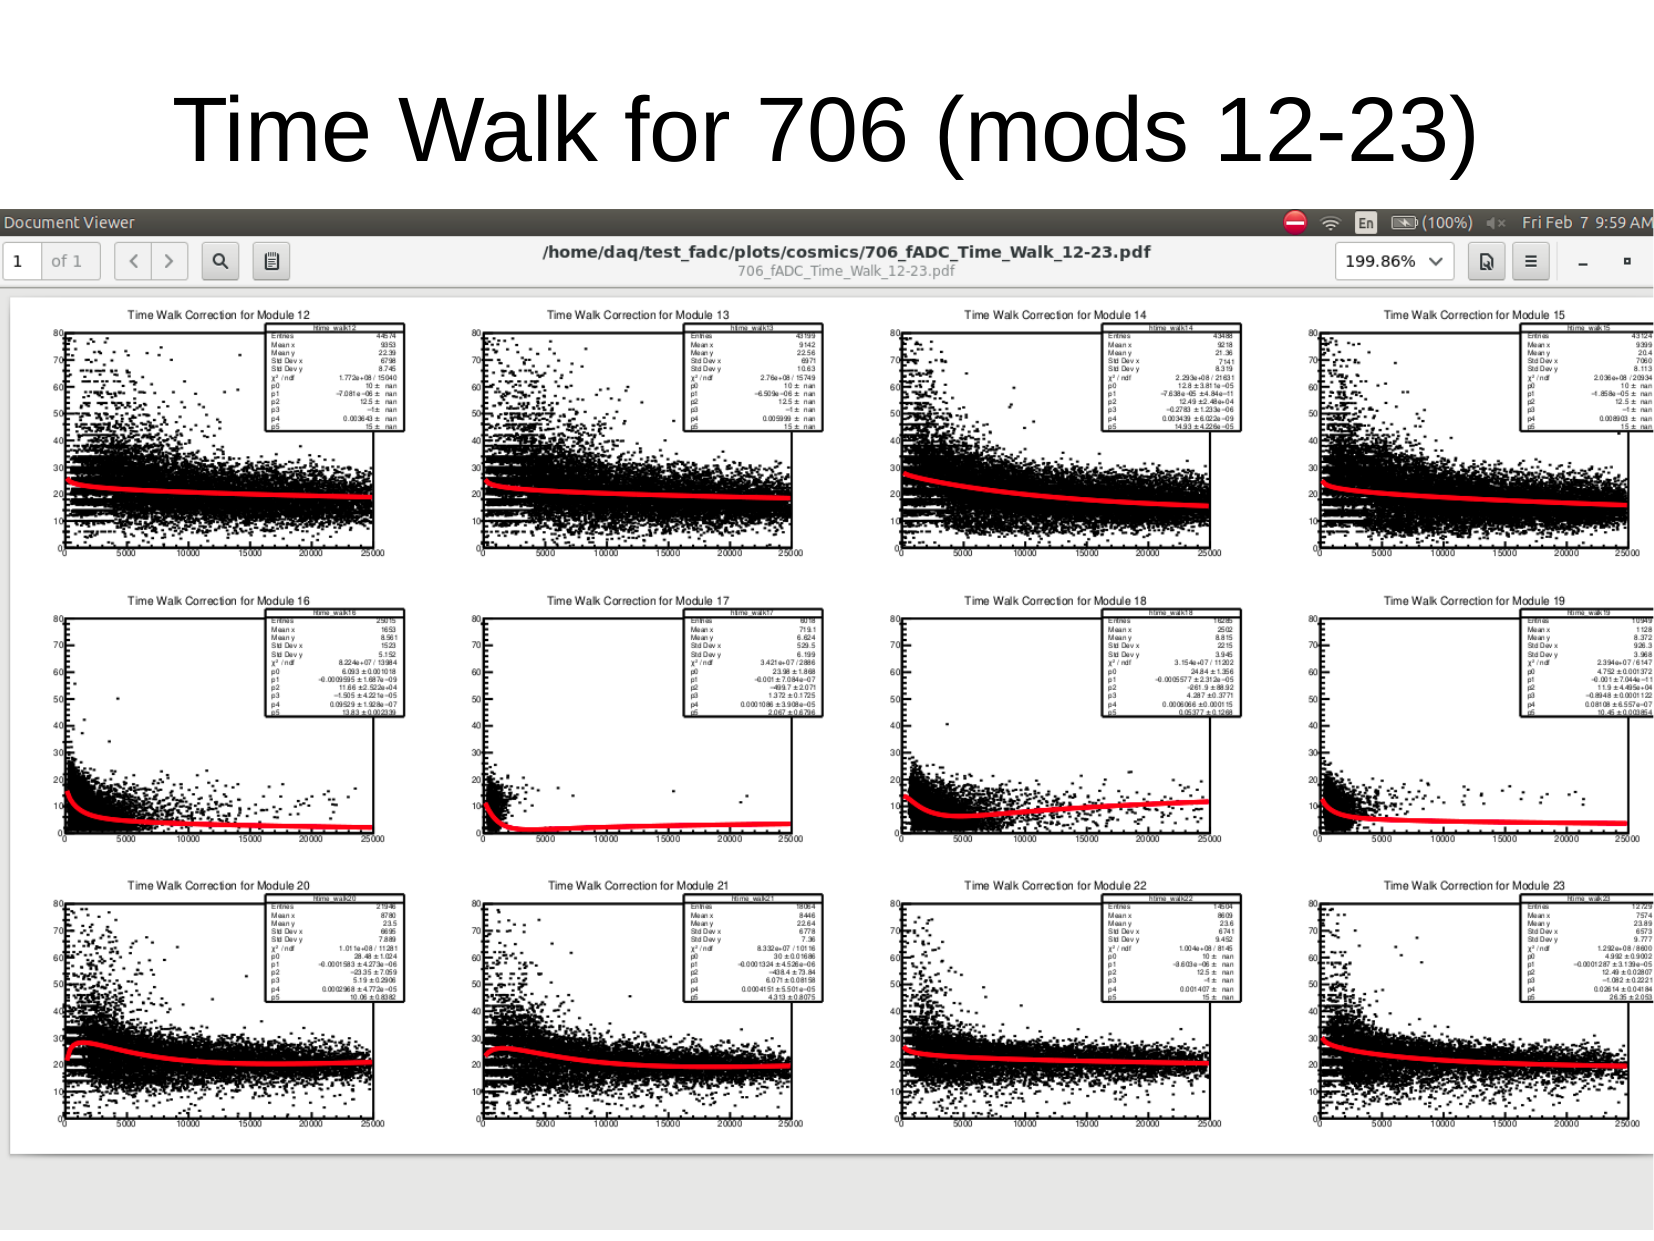

# Time Walk for 706 (mods 12-23)